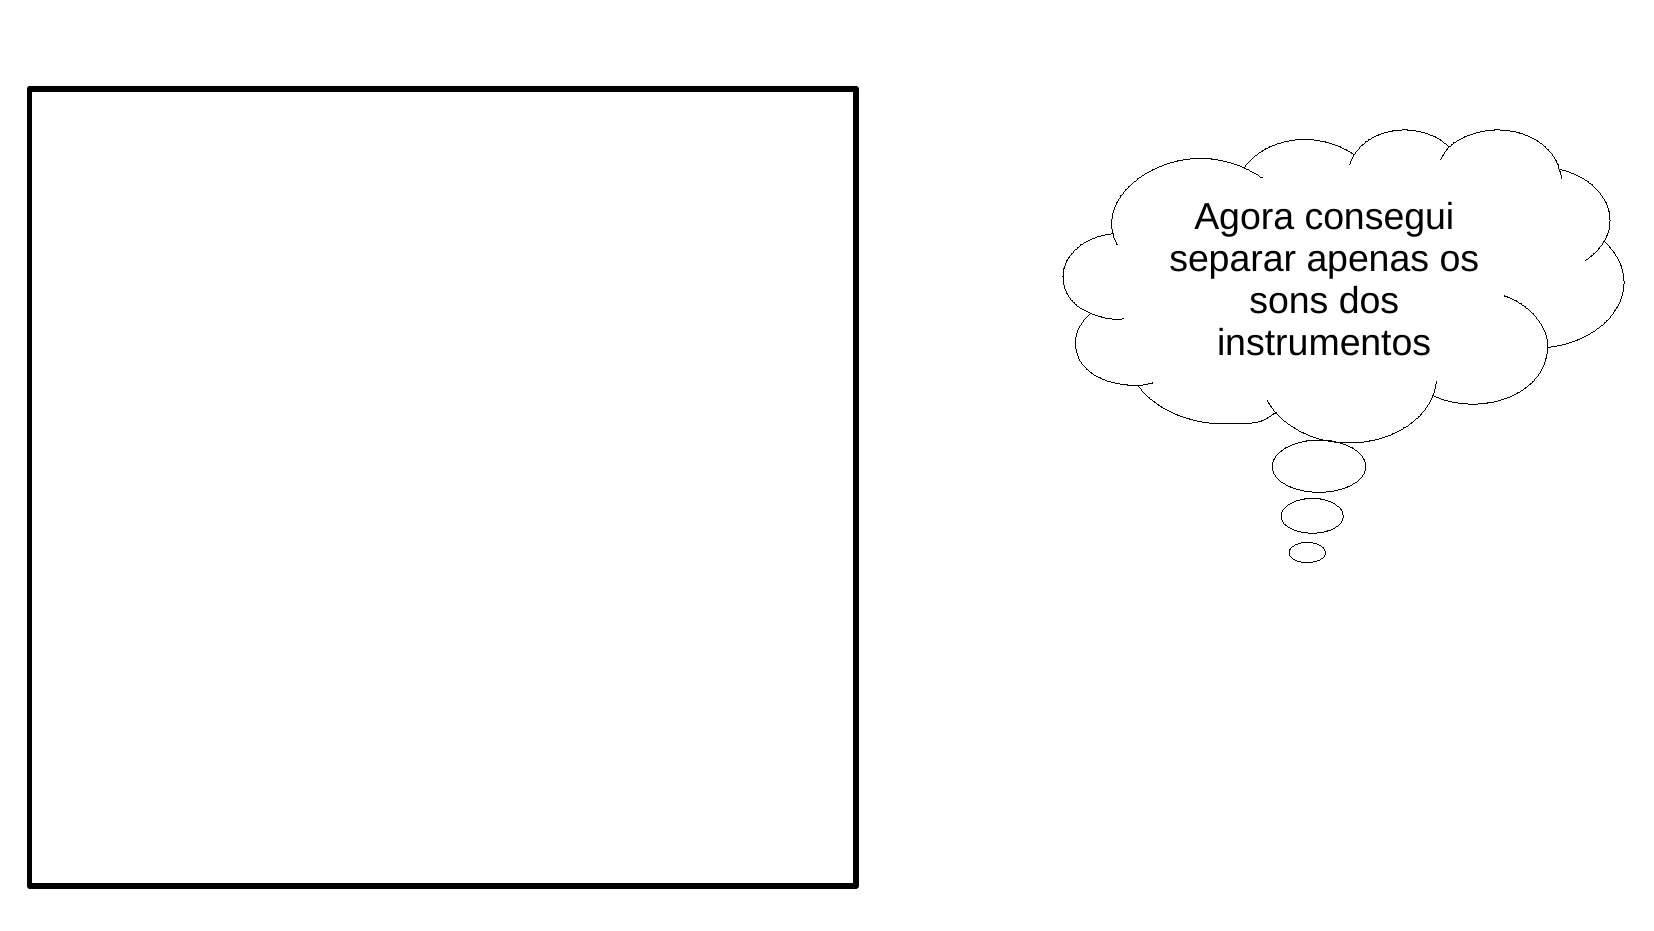

Agora consegui separar apenas os sons dos instrumentos